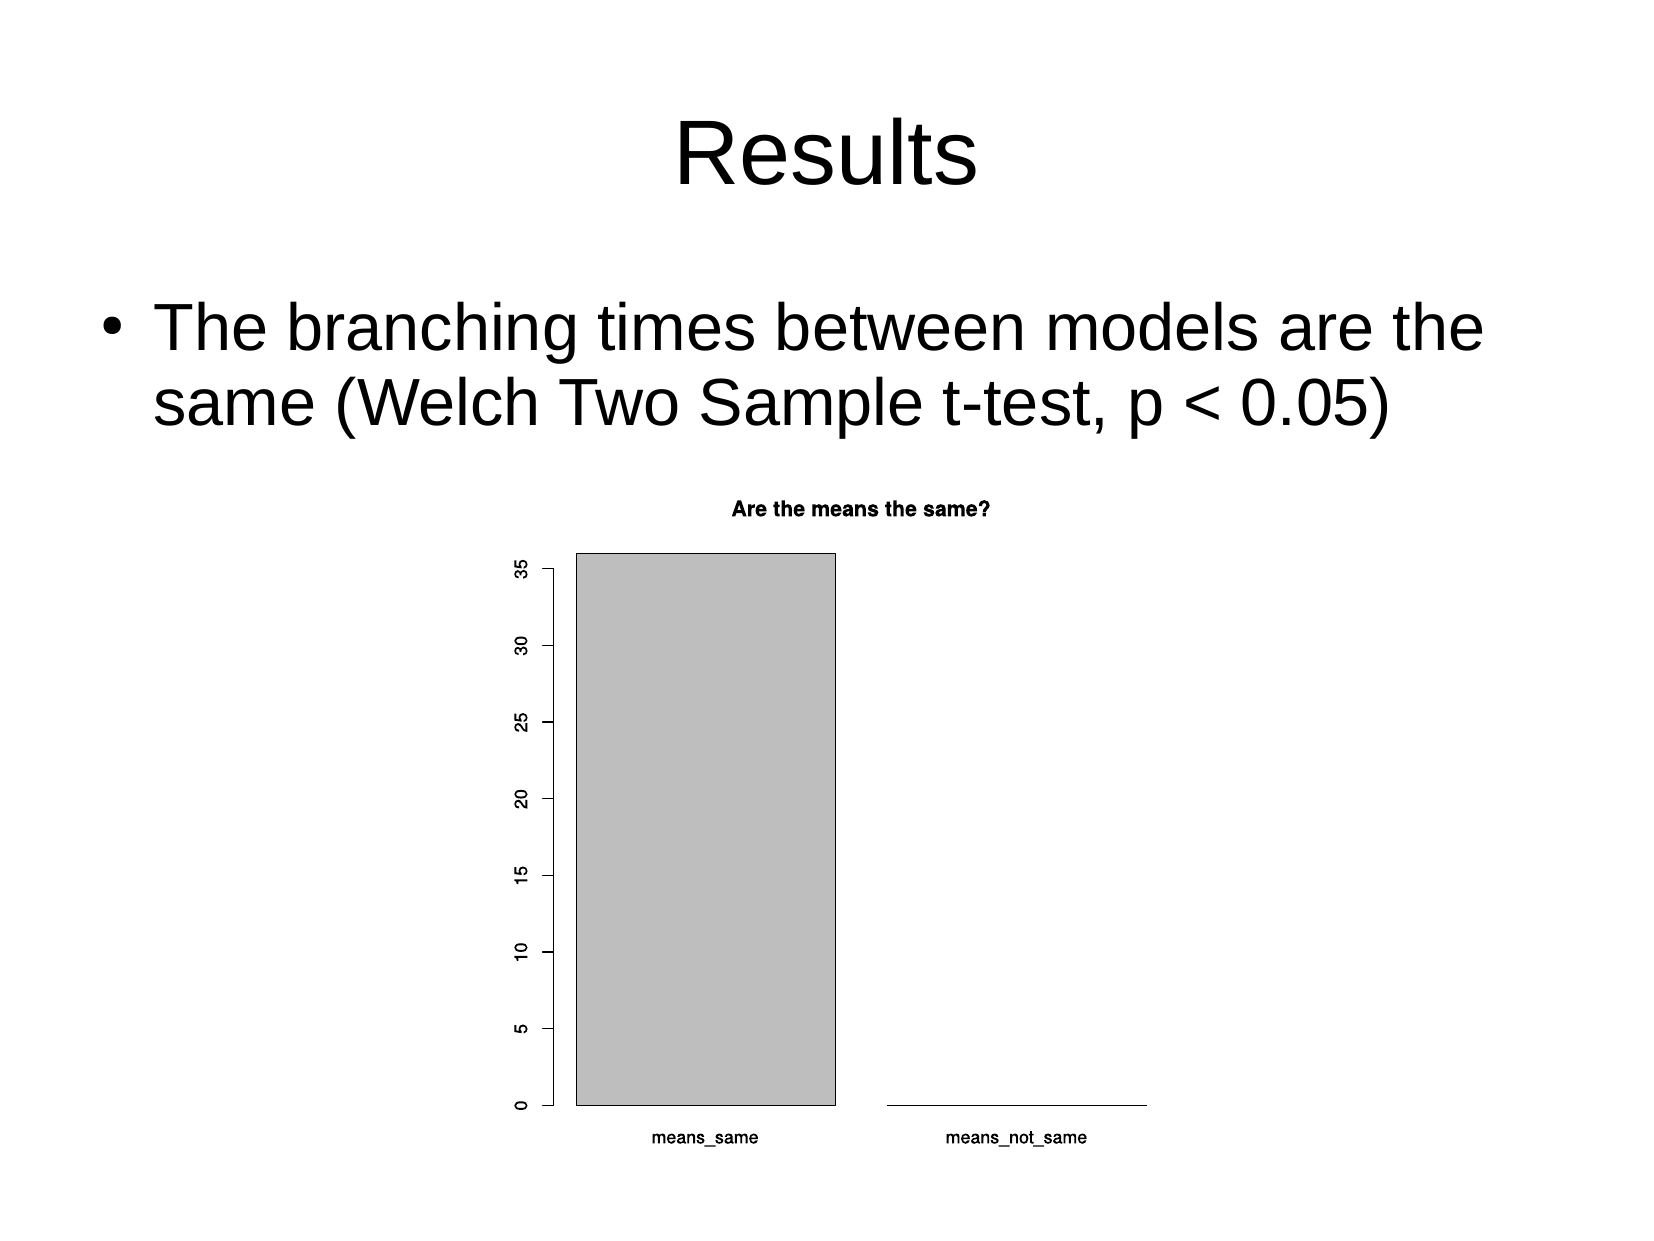

# Results
The branching times between models are the same (Welch Two Sample t-test, p < 0.05)